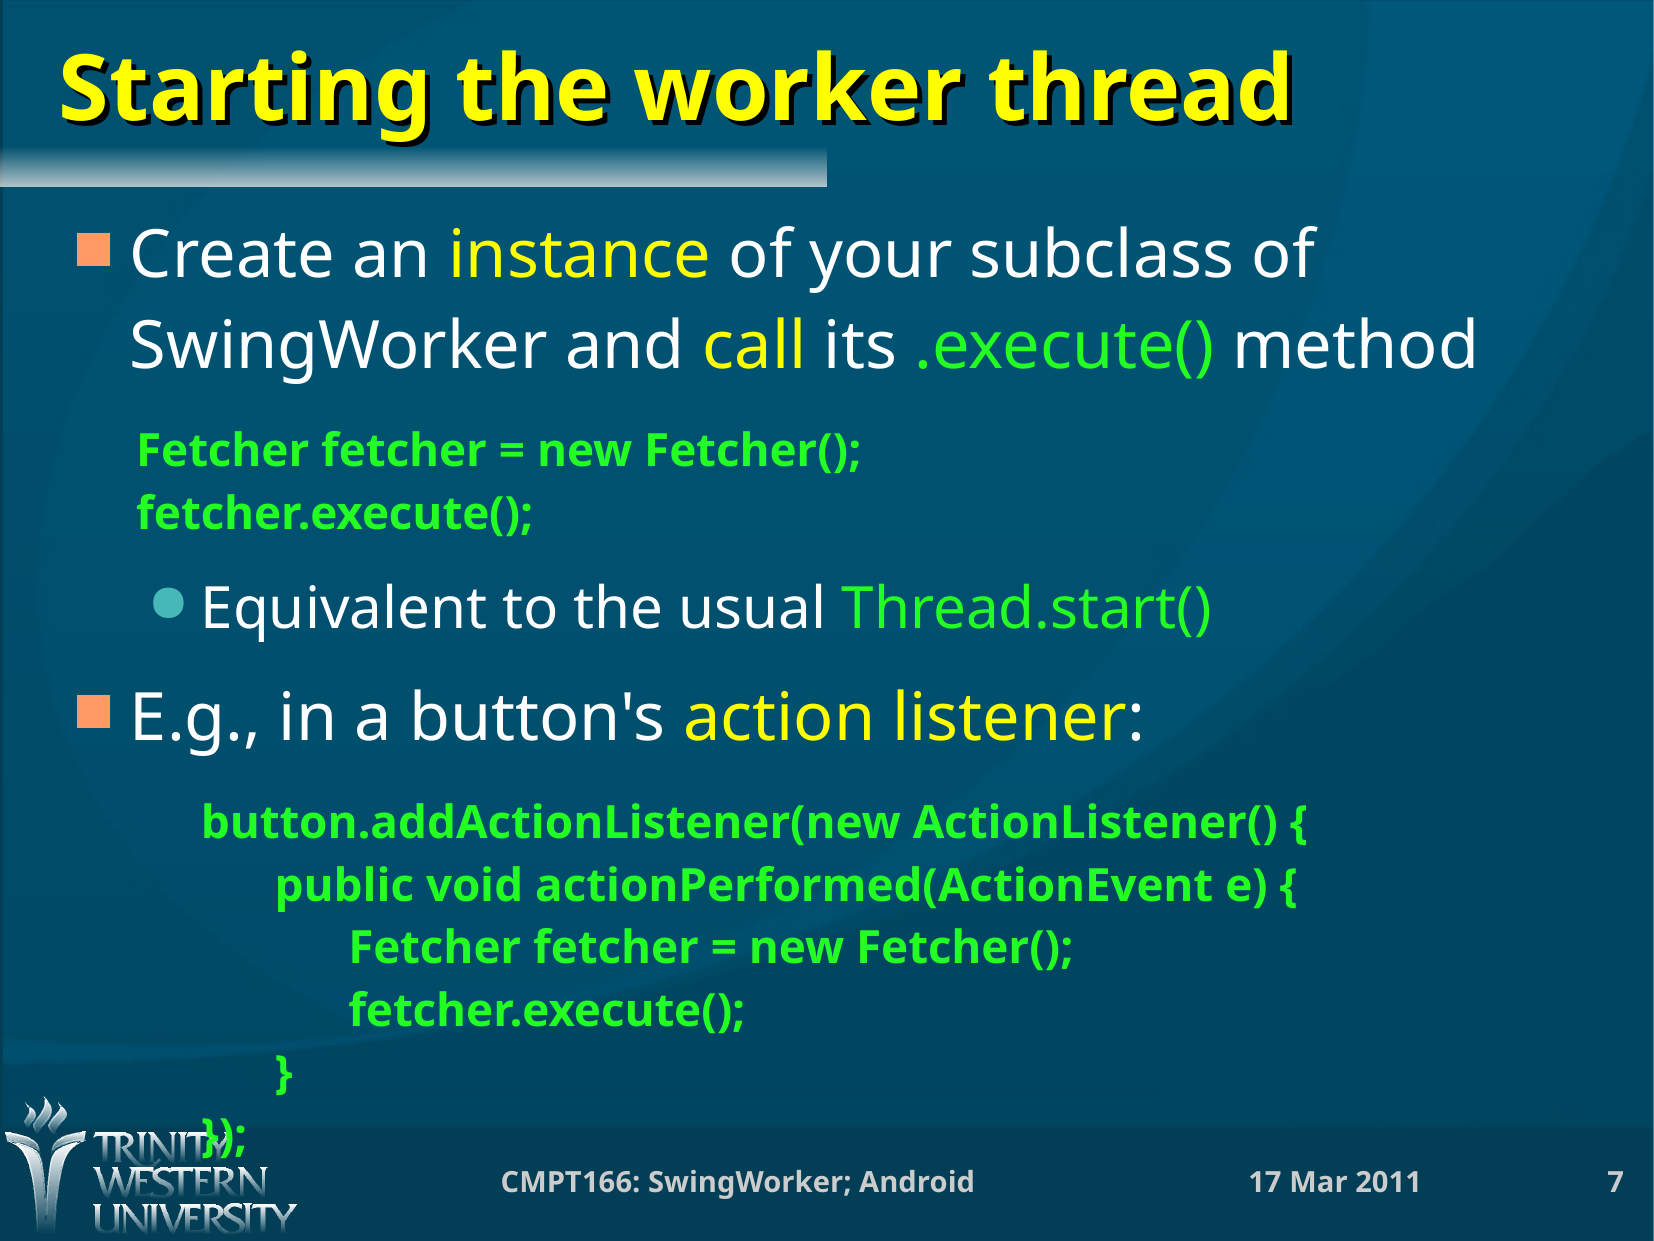

# Starting the worker thread
Create an instance of your subclass of SwingWorker and call its .execute() method
Fetcher fetcher = new Fetcher();
fetcher.execute();
Equivalent to the usual Thread.start()
E.g., in a button's action listener:
button.addActionListener(new ActionListener() {
	public void actionPerformed(ActionEvent e) {
		Fetcher fetcher = new Fetcher();
		fetcher.execute();
	}
});
CMPT166: SwingWorker; Android
17 Mar 2011
7